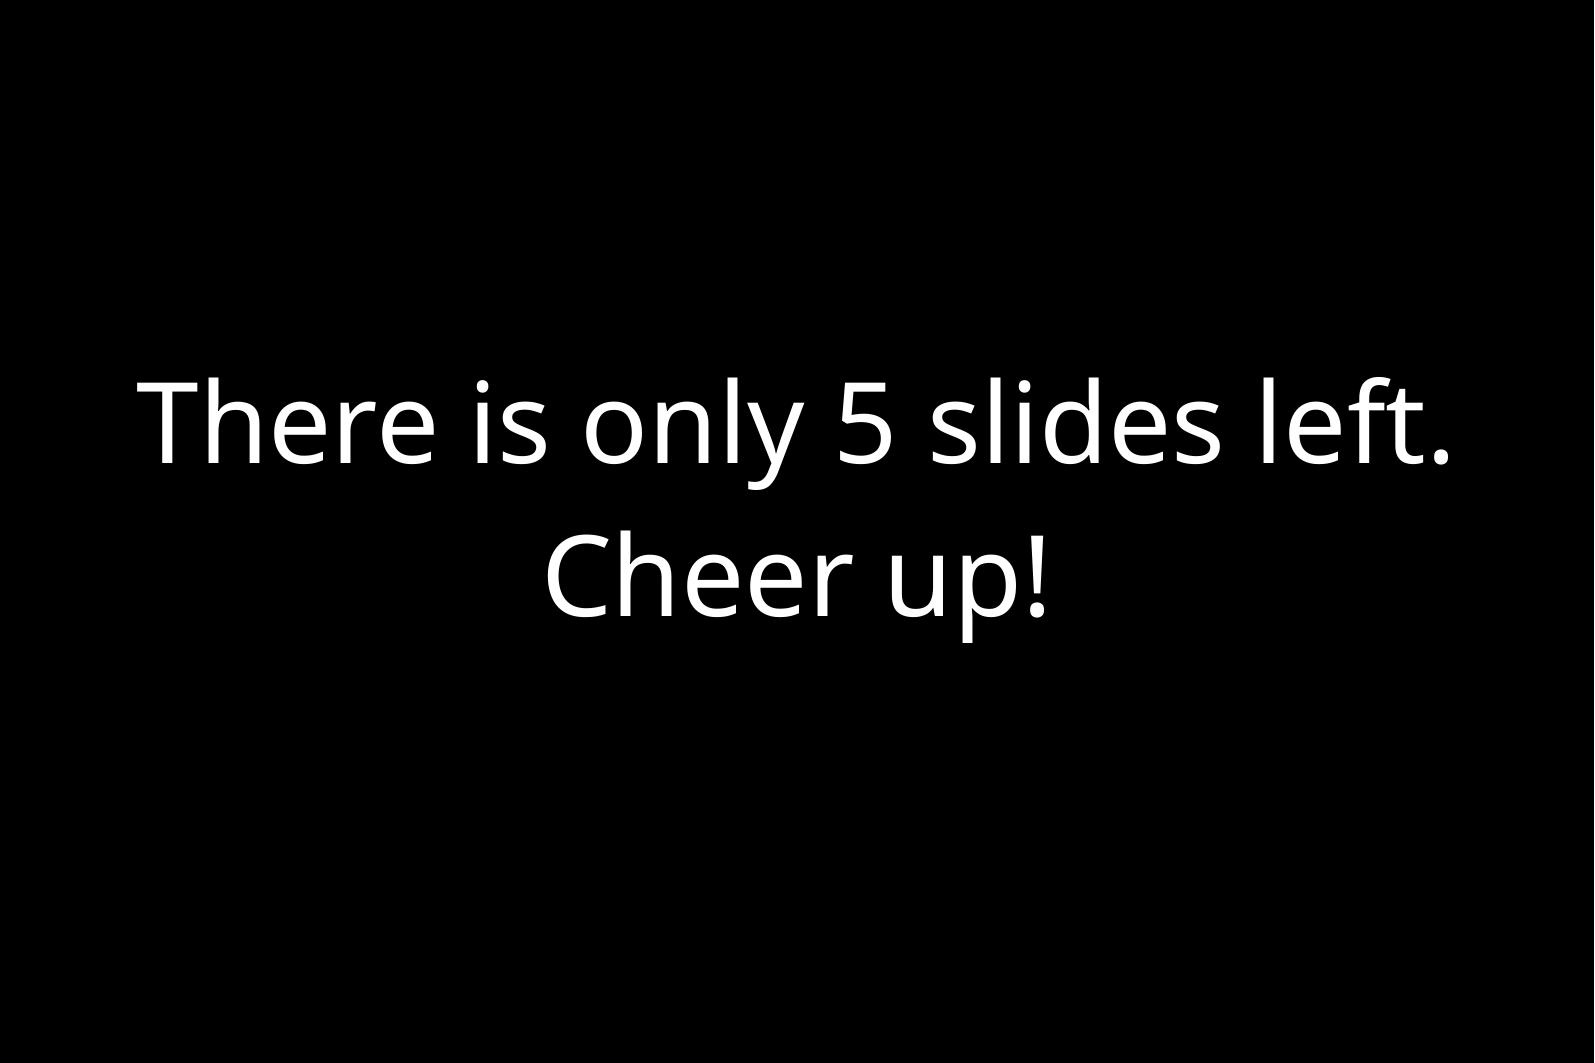

# There is only 5 slides left.
Cheer up!